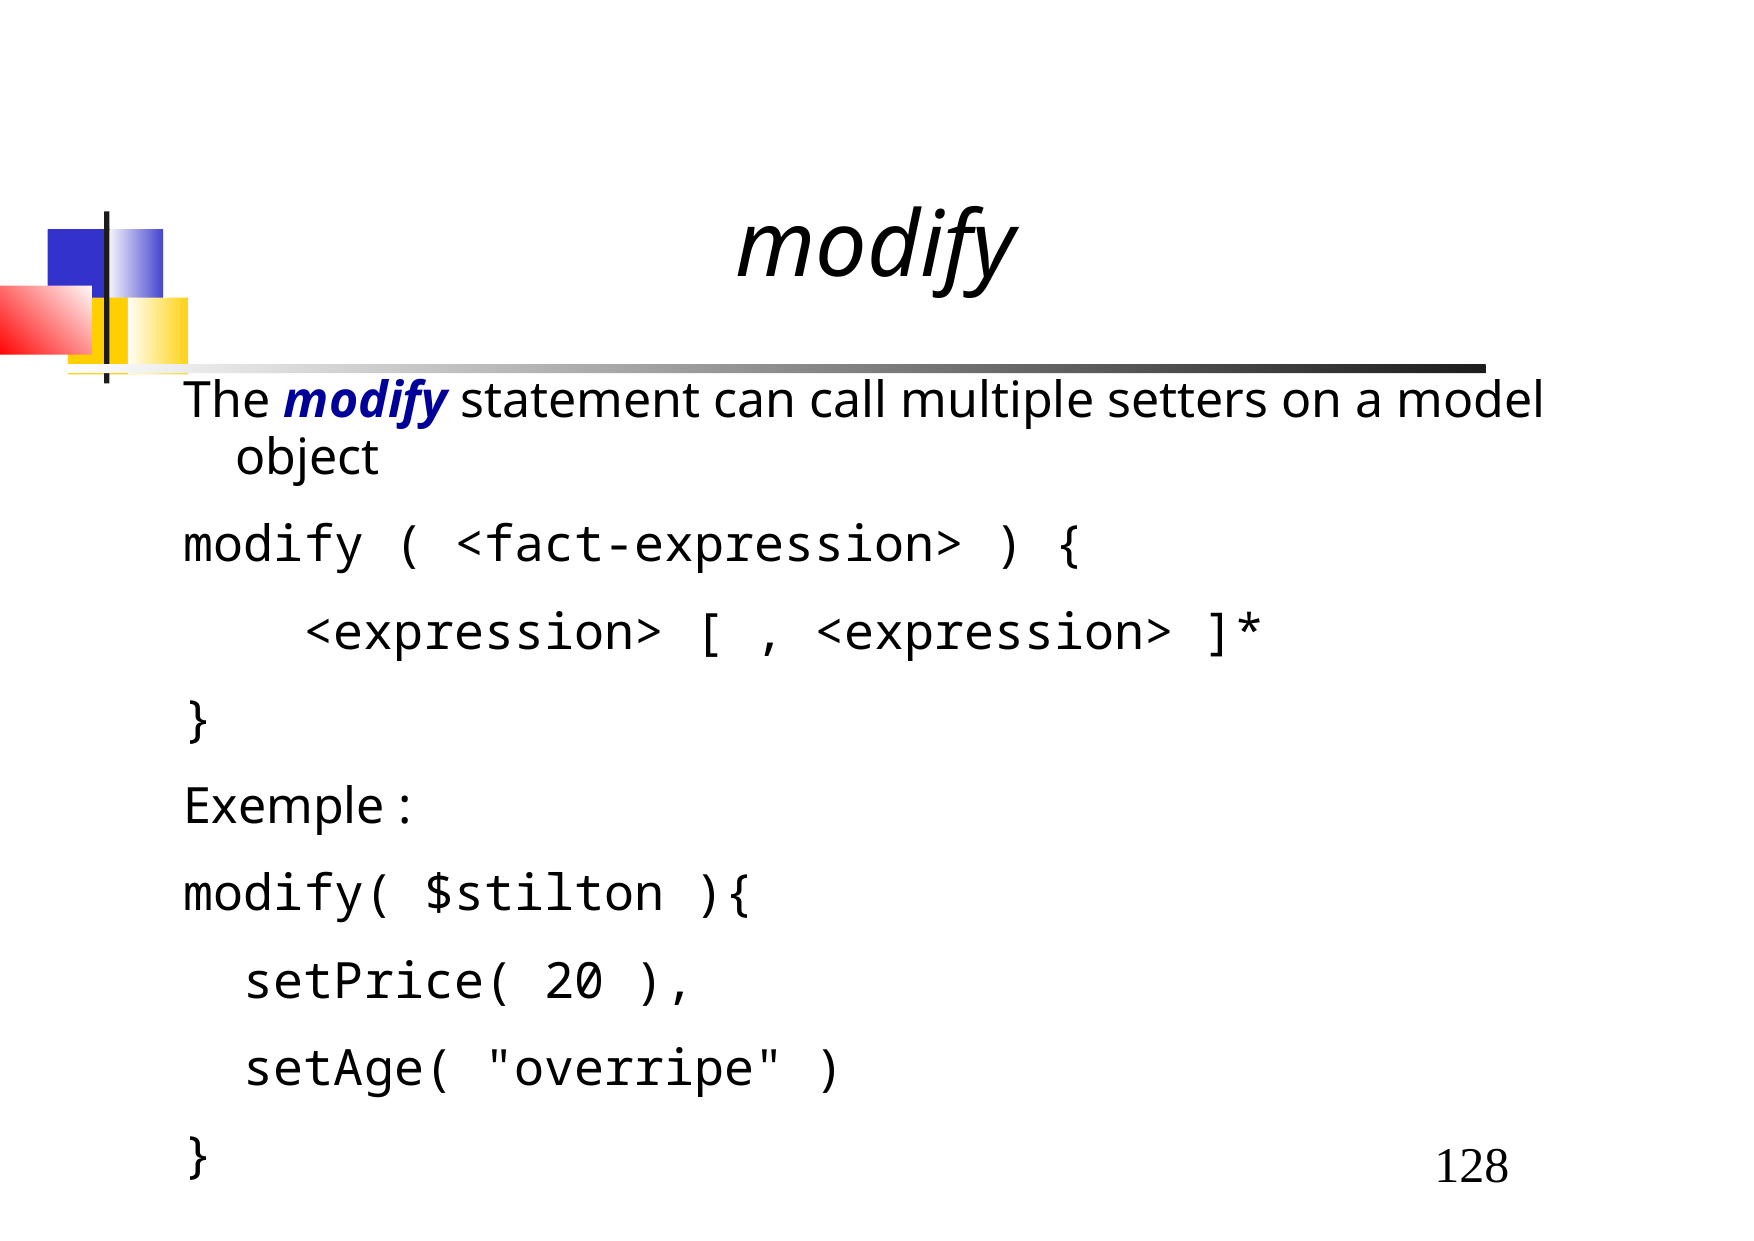

# modify
The modify statement can call multiple setters on a model object
modify ( <fact-expression> ) {
 <expression> [ , <expression> ]*
}
Exemple :
modify( $stilton ){
 setPrice( 20 ),
 setAge( "overripe" )
}